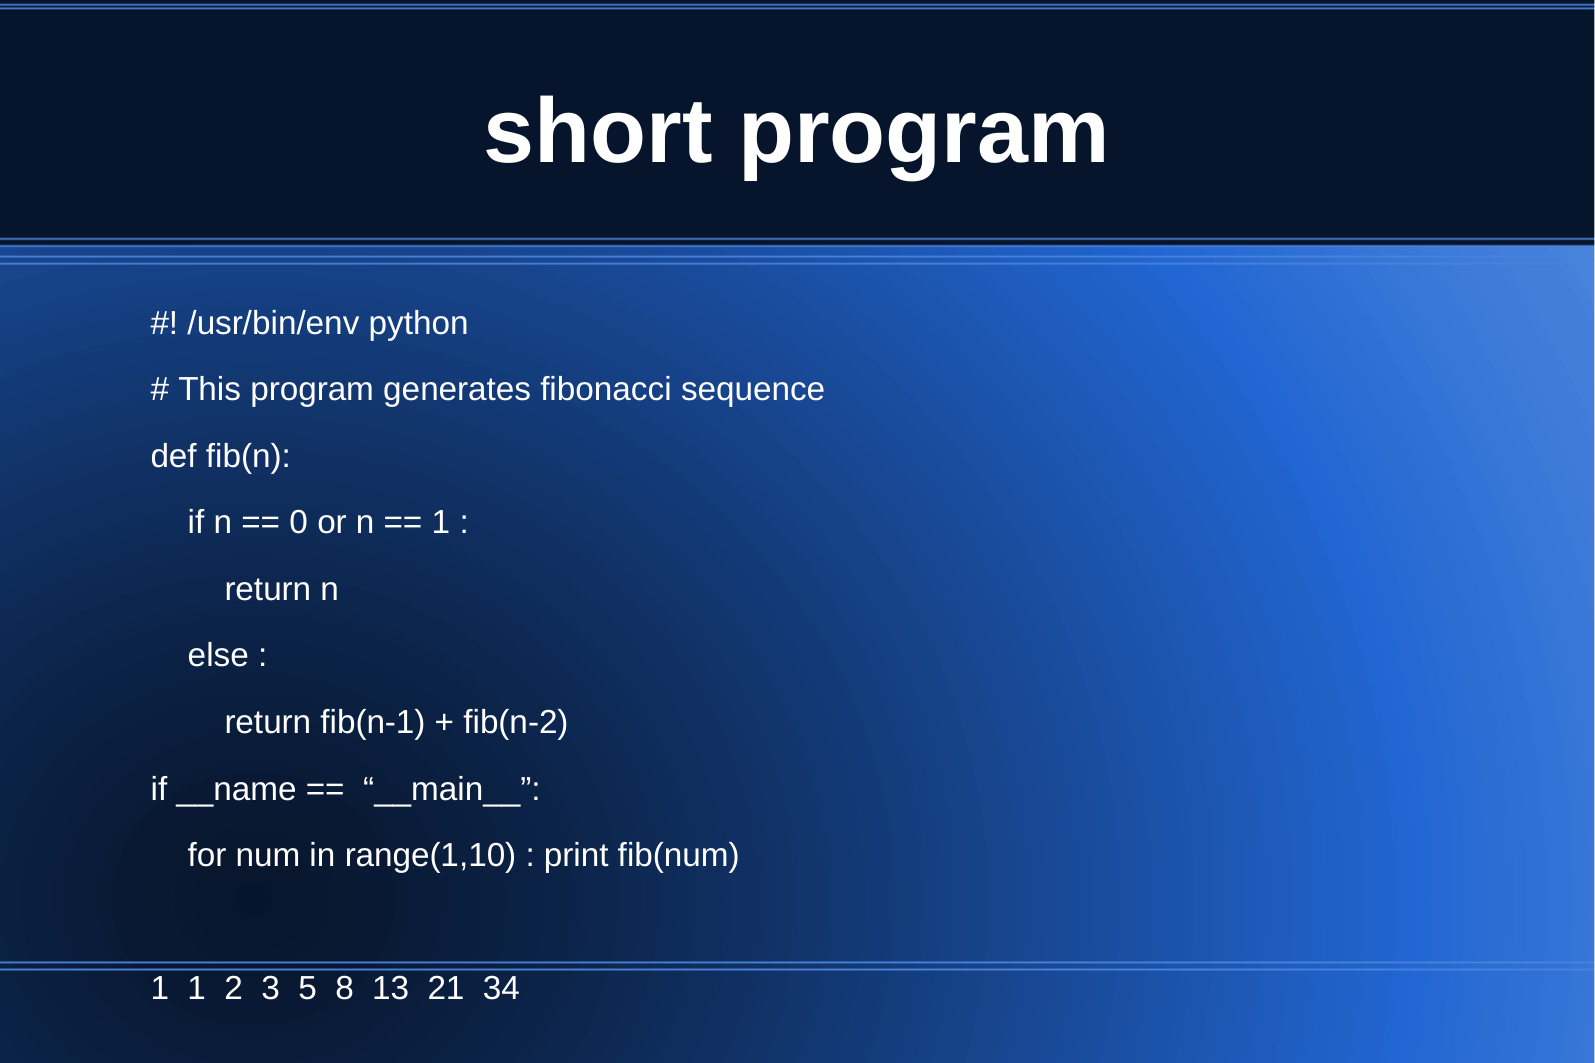

# short program
#! /usr/bin/env python
# This program generates fibonacci sequence
def fib(n):
 if n == 0 or n == 1 :
 return n
 else :
 return fib(n-1) + fib(n-2)
if __name == “__main__”:
 for num in range(1,10) : print fib(num)
1 1 2 3 5 8 13 21 34